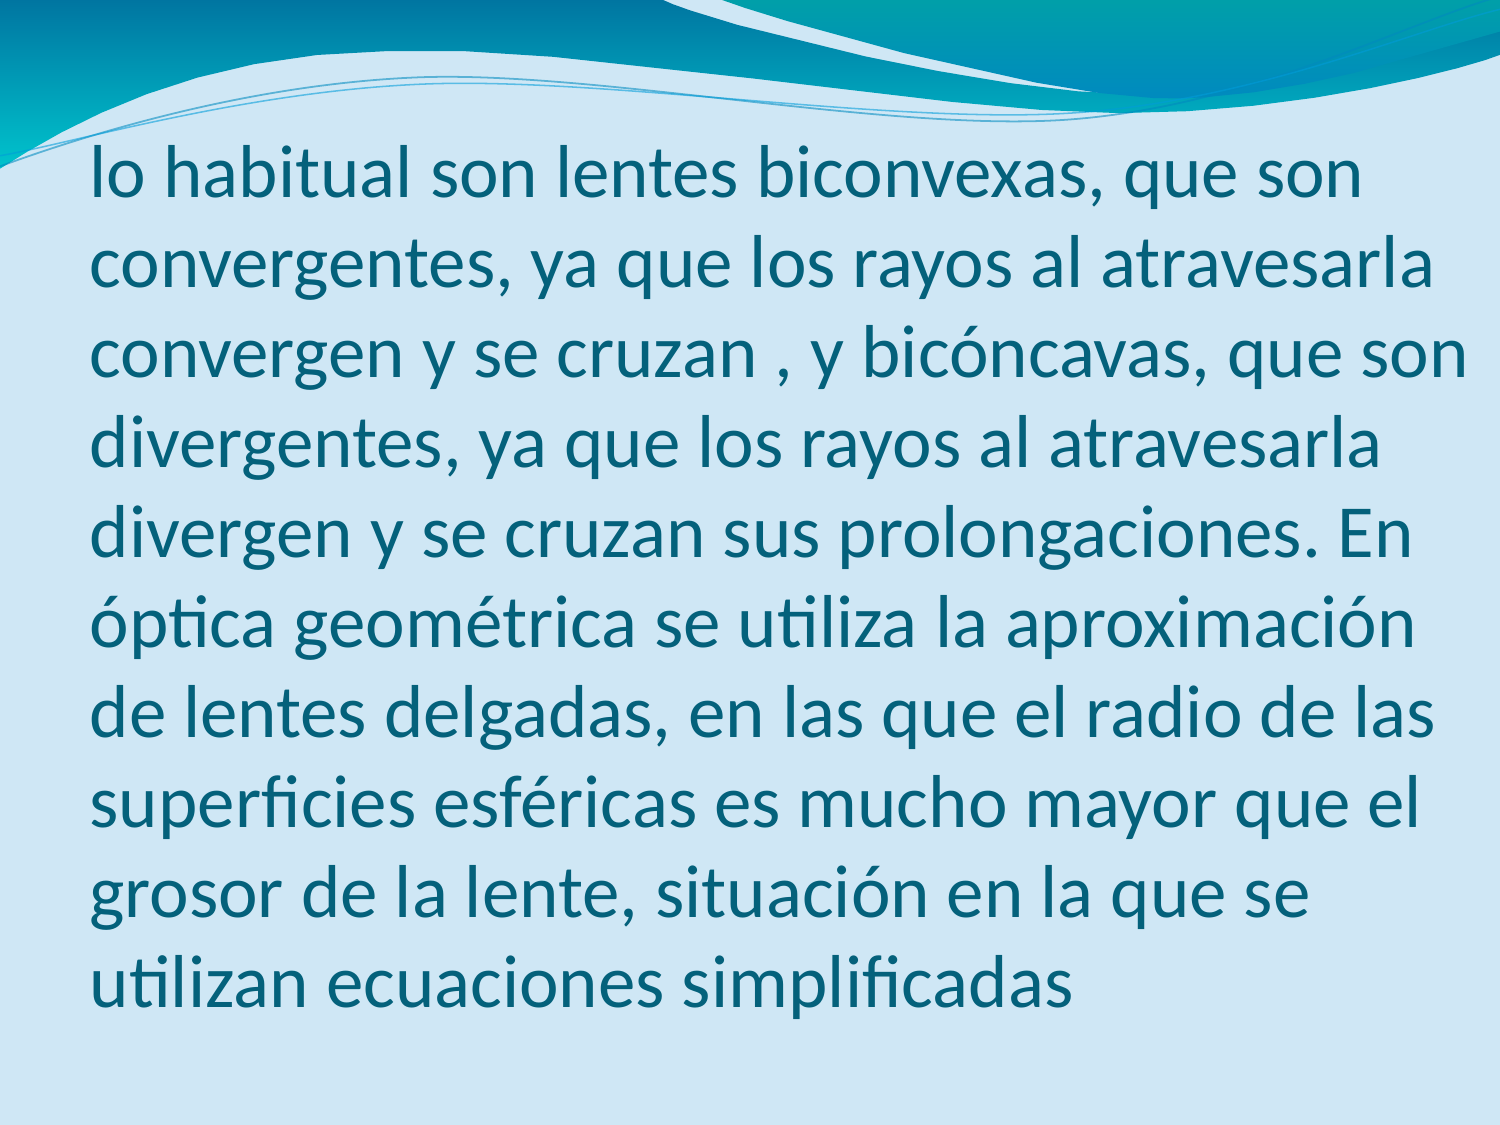

# lo habitual son lentes biconvexas, que son convergentes, ya que los rayos al atravesarla convergen y se cruzan , y bicóncavas, que son divergentes, ya que los rayos al atravesarla divergen y se cruzan sus prolongaciones. En óptica geométrica se utiliza la aproximación de lentes delgadas, en las que el radio de las superficies esféricas es mucho mayor que el grosor de la lente, situación en la que se utilizan ecuaciones simplificadas